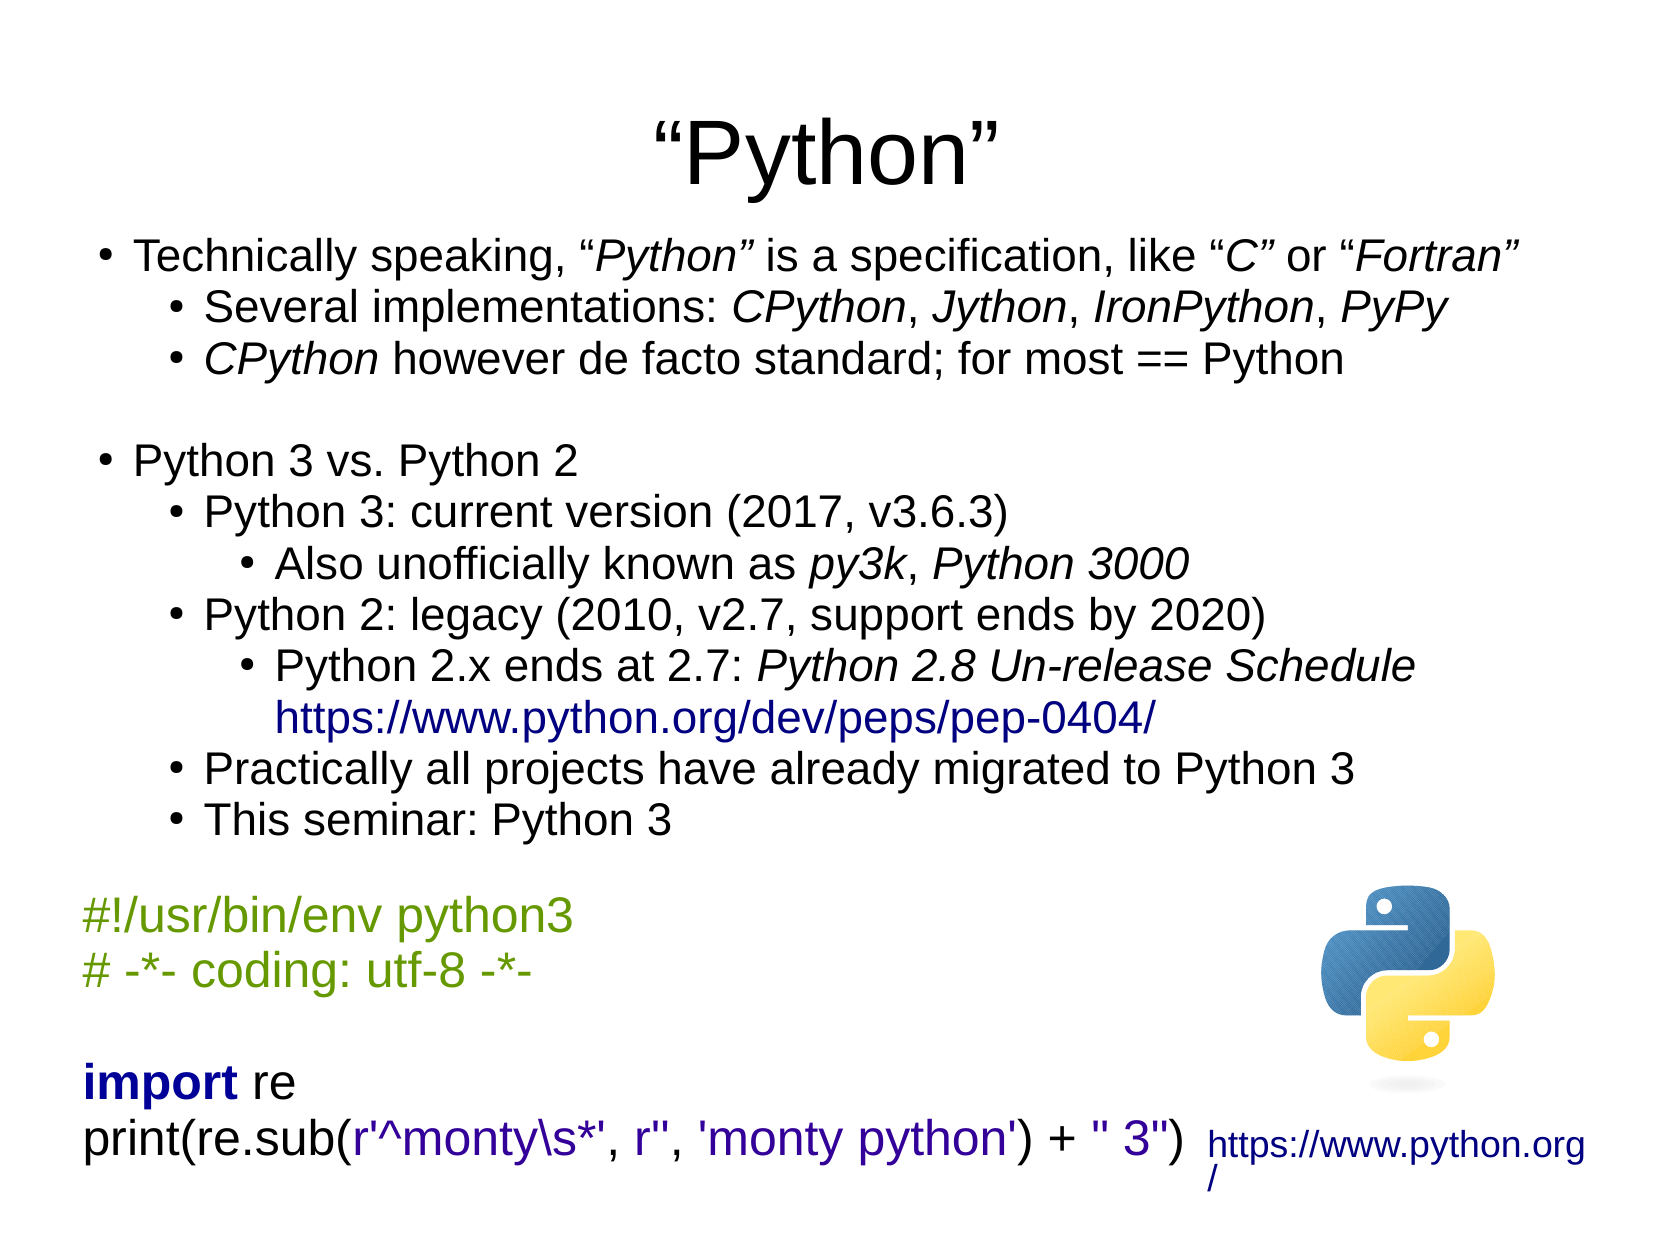

# “Python”
Technically speaking, “Python” is a specification, like “C” or “Fortran”
Several implementations: CPython, Jython, IronPython, PyPy
CPython however de facto standard; for most == Python
Python 3 vs. Python 2
Python 3: current version (2017, v3.6.3)
Also unofficially known as py3k, Python 3000
Python 2: legacy (2010, v2.7, support ends by 2020)
Python 2.x ends at 2.7: Python 2.8 Un-release Schedule
https://www.python.org/dev/peps/pep-0404/
Practically all projects have already migrated to Python 3
This seminar: Python 3
#!/usr/bin/env python3
# -*- coding: utf-8 -*-
import re
print(re.sub(r'^monty\s*', r'', 'monty python') + " 3")
https://www.python.org/